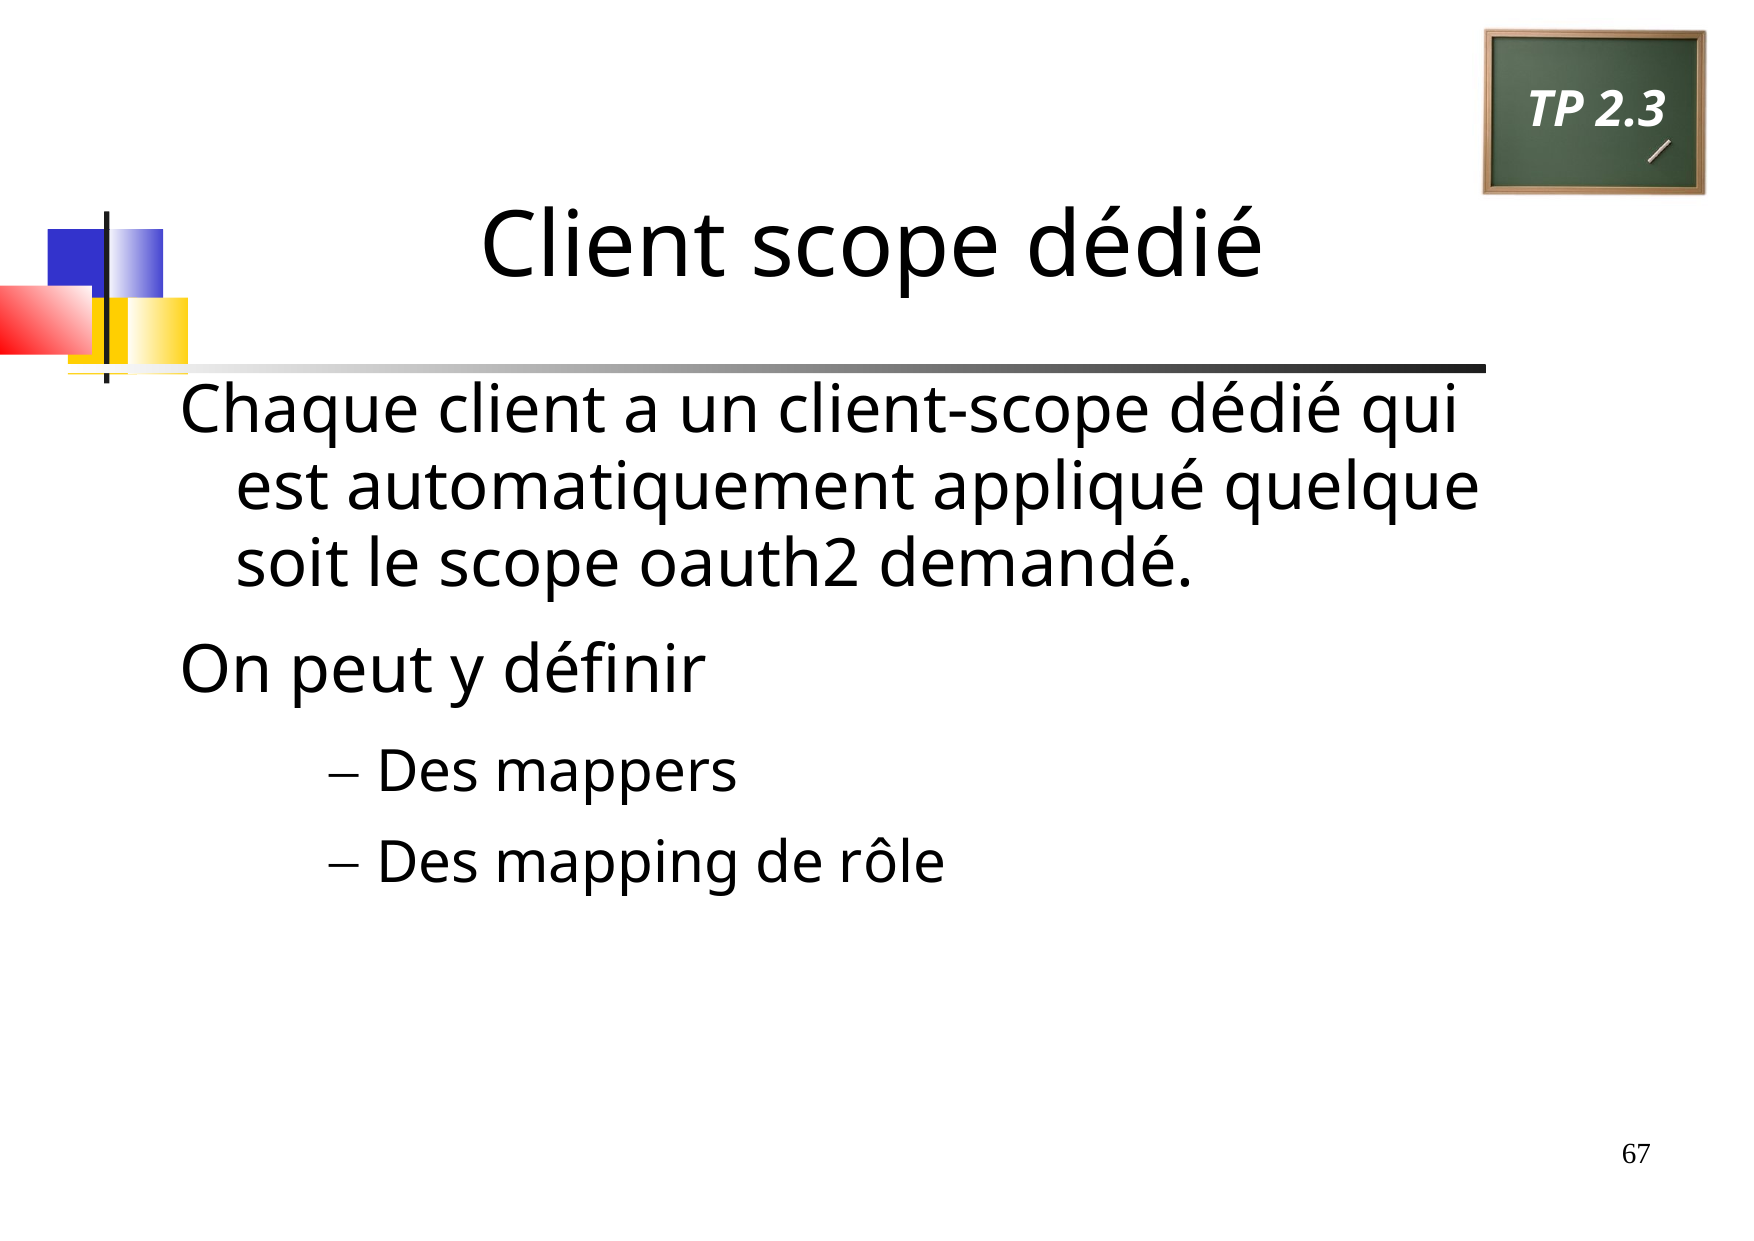

TP 2.3
# Client scope dédié
Chaque client a un client-scope dédié qui est automatiquement appliqué quelque soit le scope oauth2 demandé.
On peut y définir
Des mappers
Des mapping de rôle